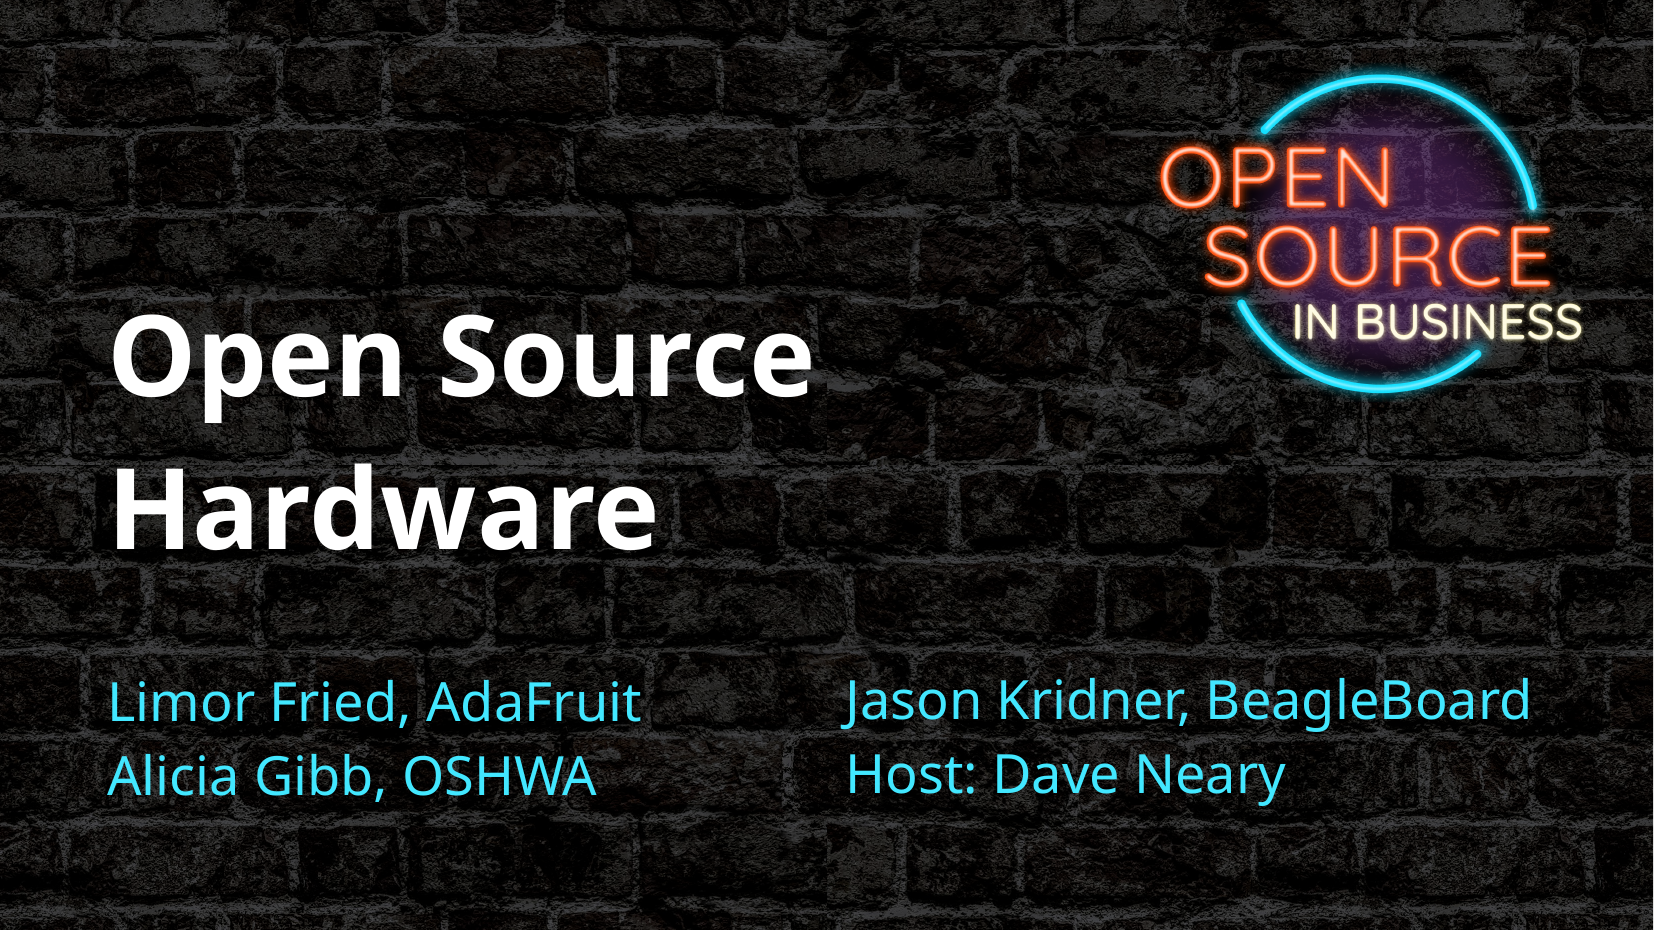

# Open Source Hardware
Jason Kridner, BeagleBoard
Host: Dave Neary
Limor Fried, AdaFruit
Alicia Gibb, OSHWA